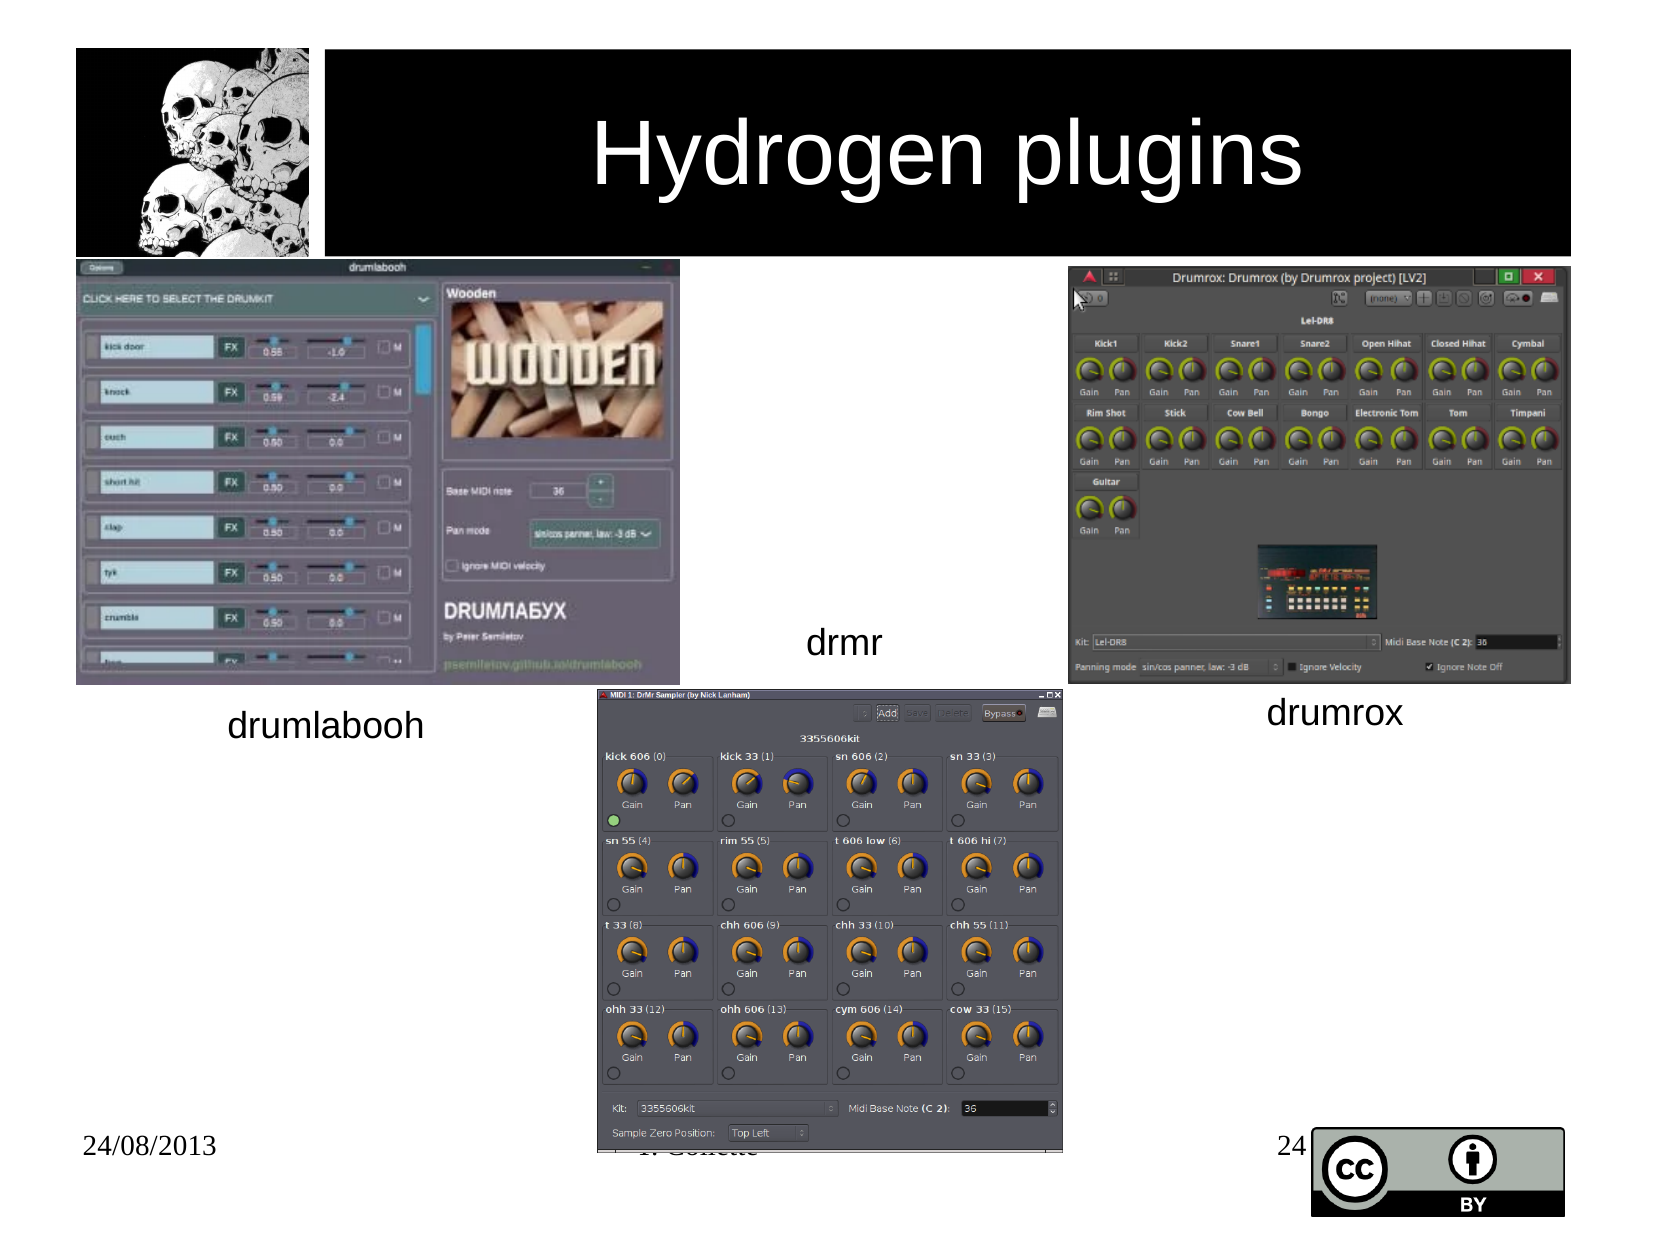

# Hydrogen plugins
drmr
drumrox
drumlabooh
Y. Collette
24